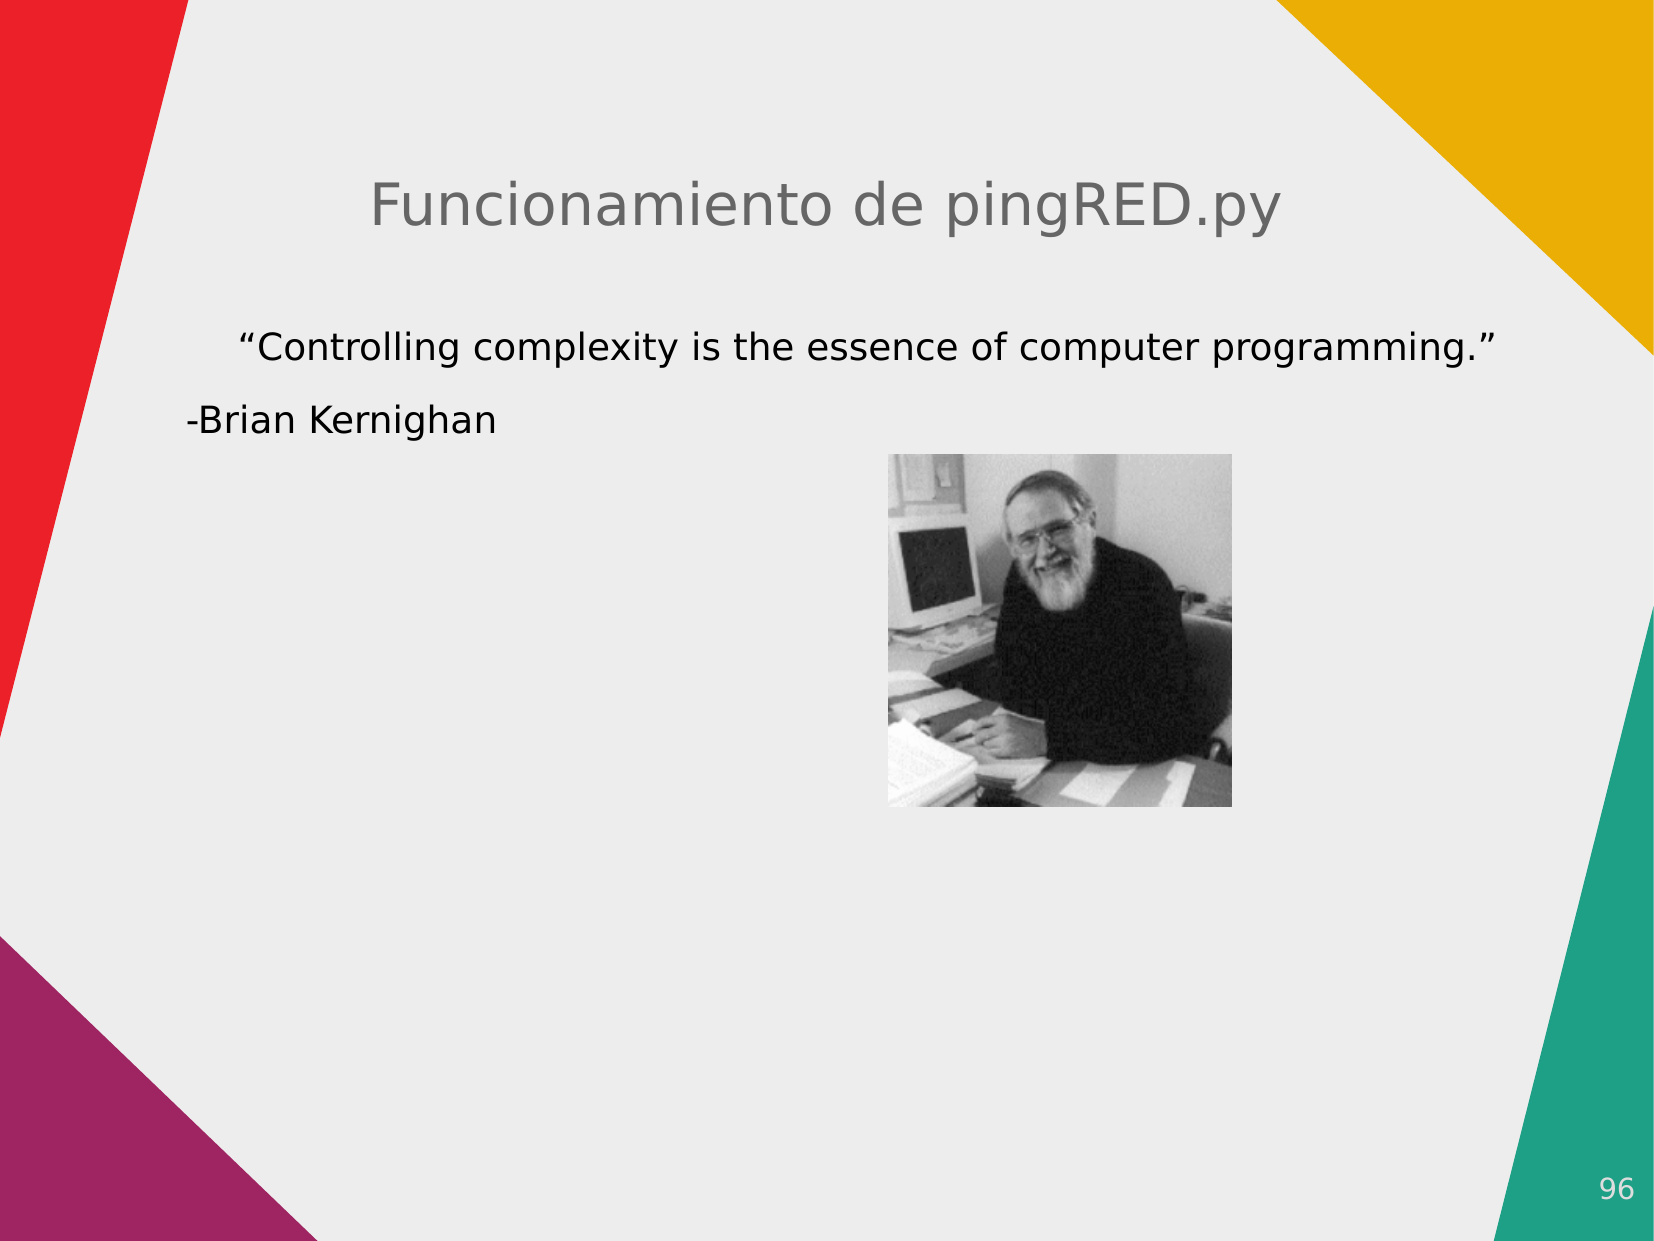

# Funcionamiento de pingRED.py
 “Controlling complexity is the essence of computer programming.”
-Brian Kernighan
96